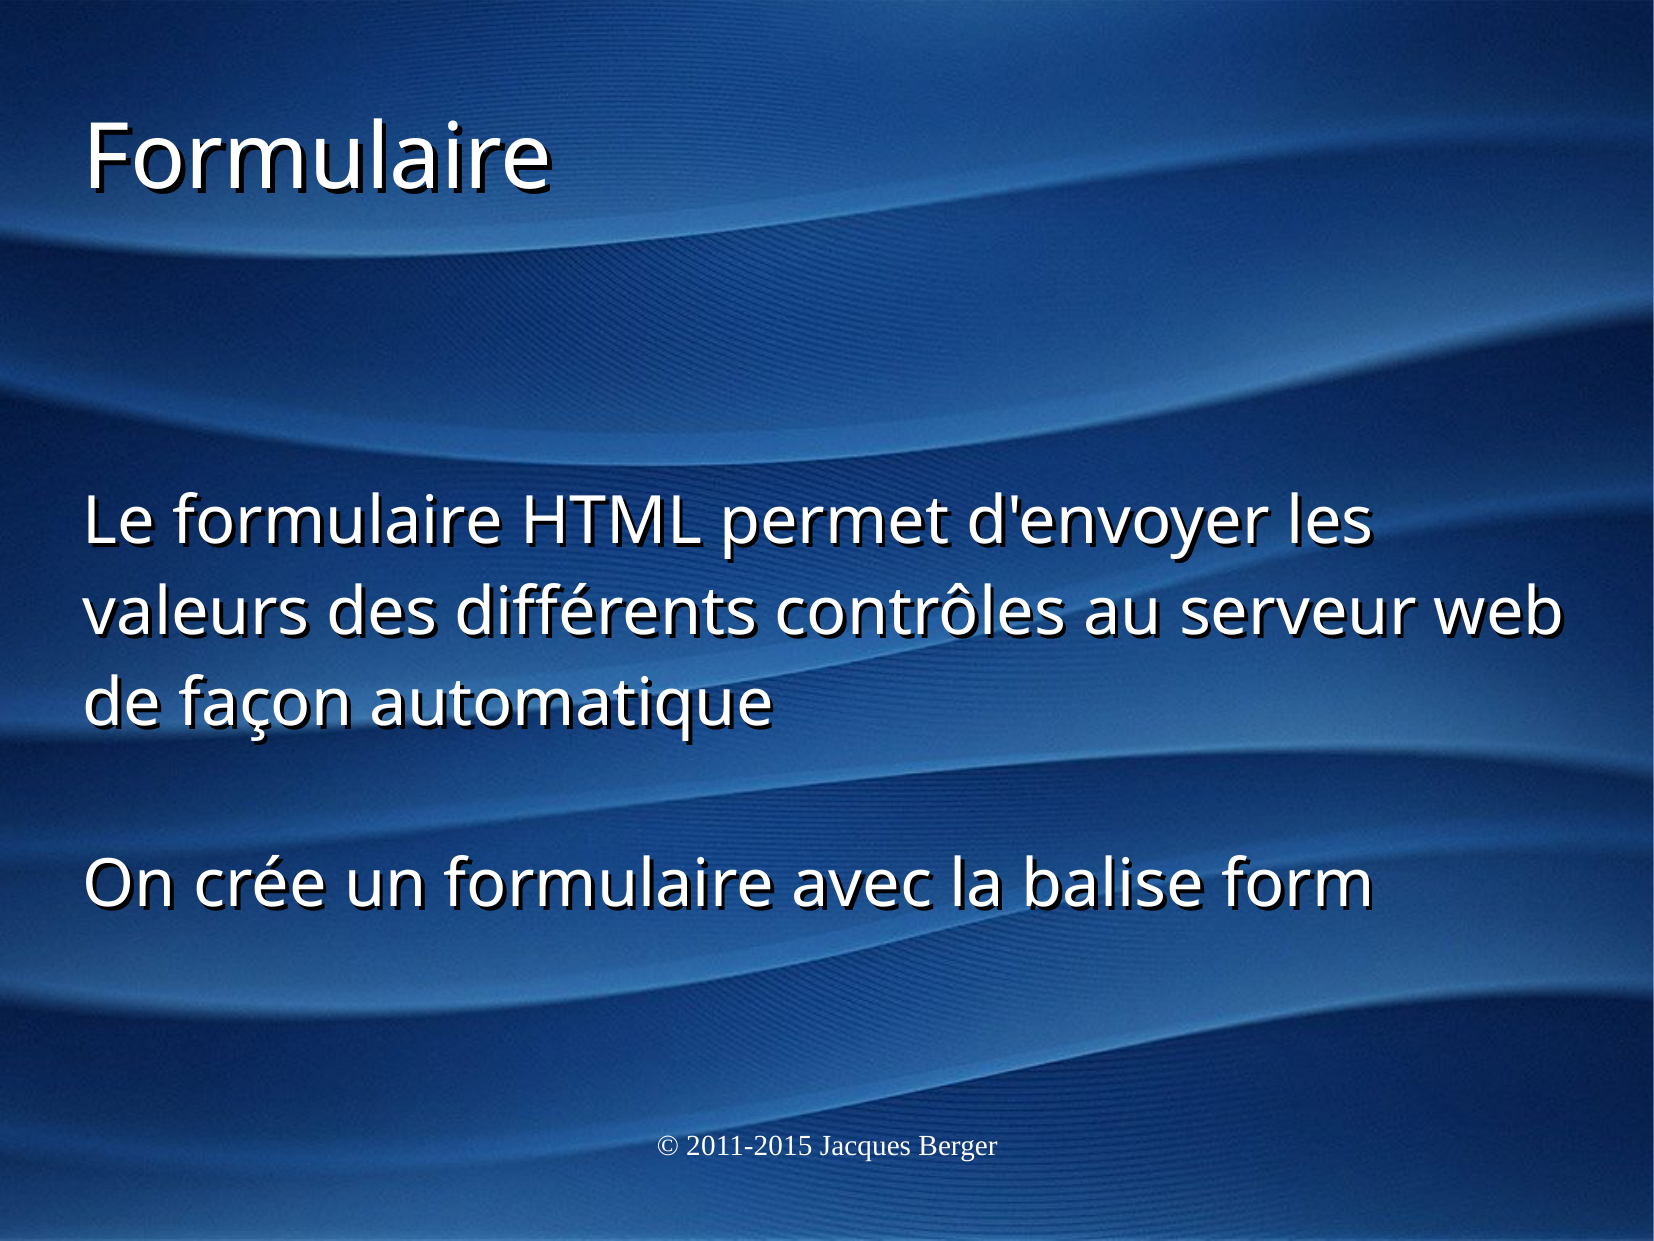

# Formulaire
Le formulaire HTML permet d'envoyer les valeurs des différents contrôles au serveur web de façon automatique
On crée un formulaire avec la balise form
© 2011-2015 Jacques Berger